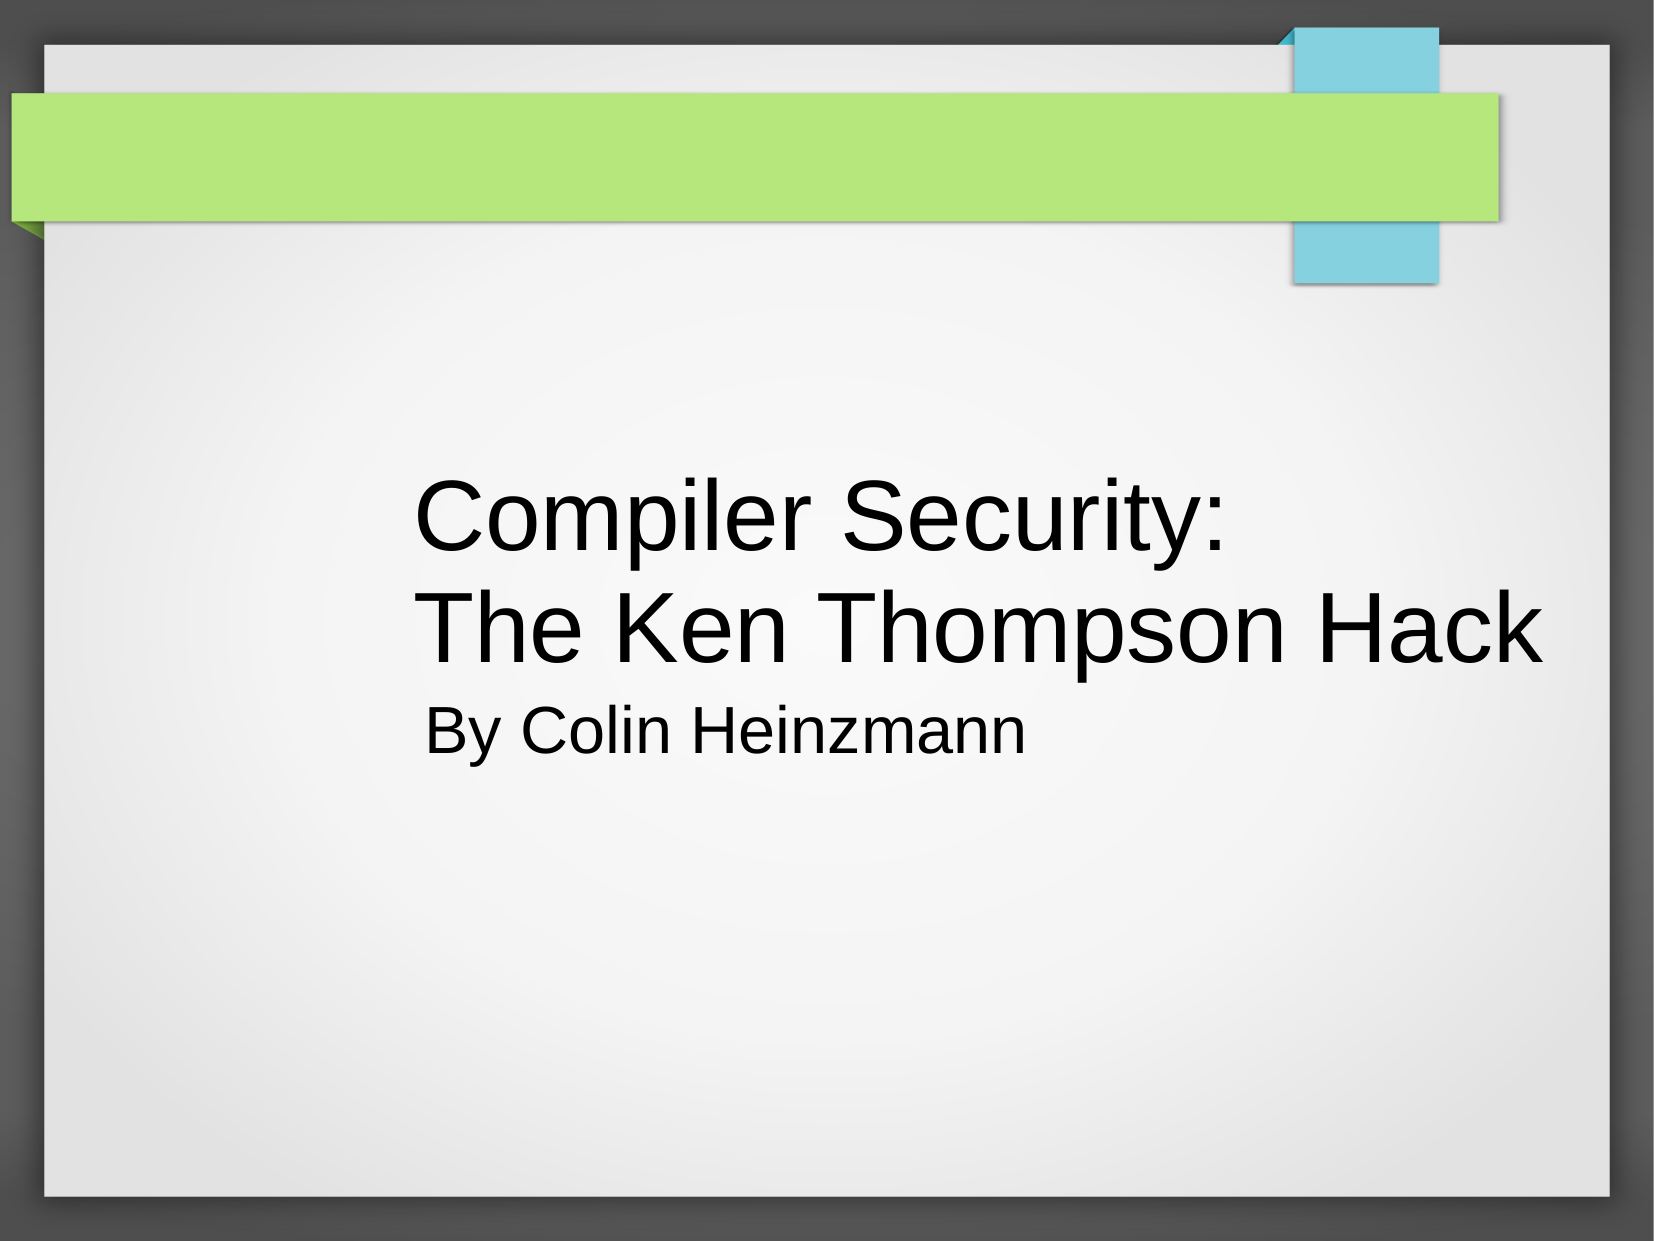

# Compiler Security: The Ken Thompson Hack
By Colin Heinzmann